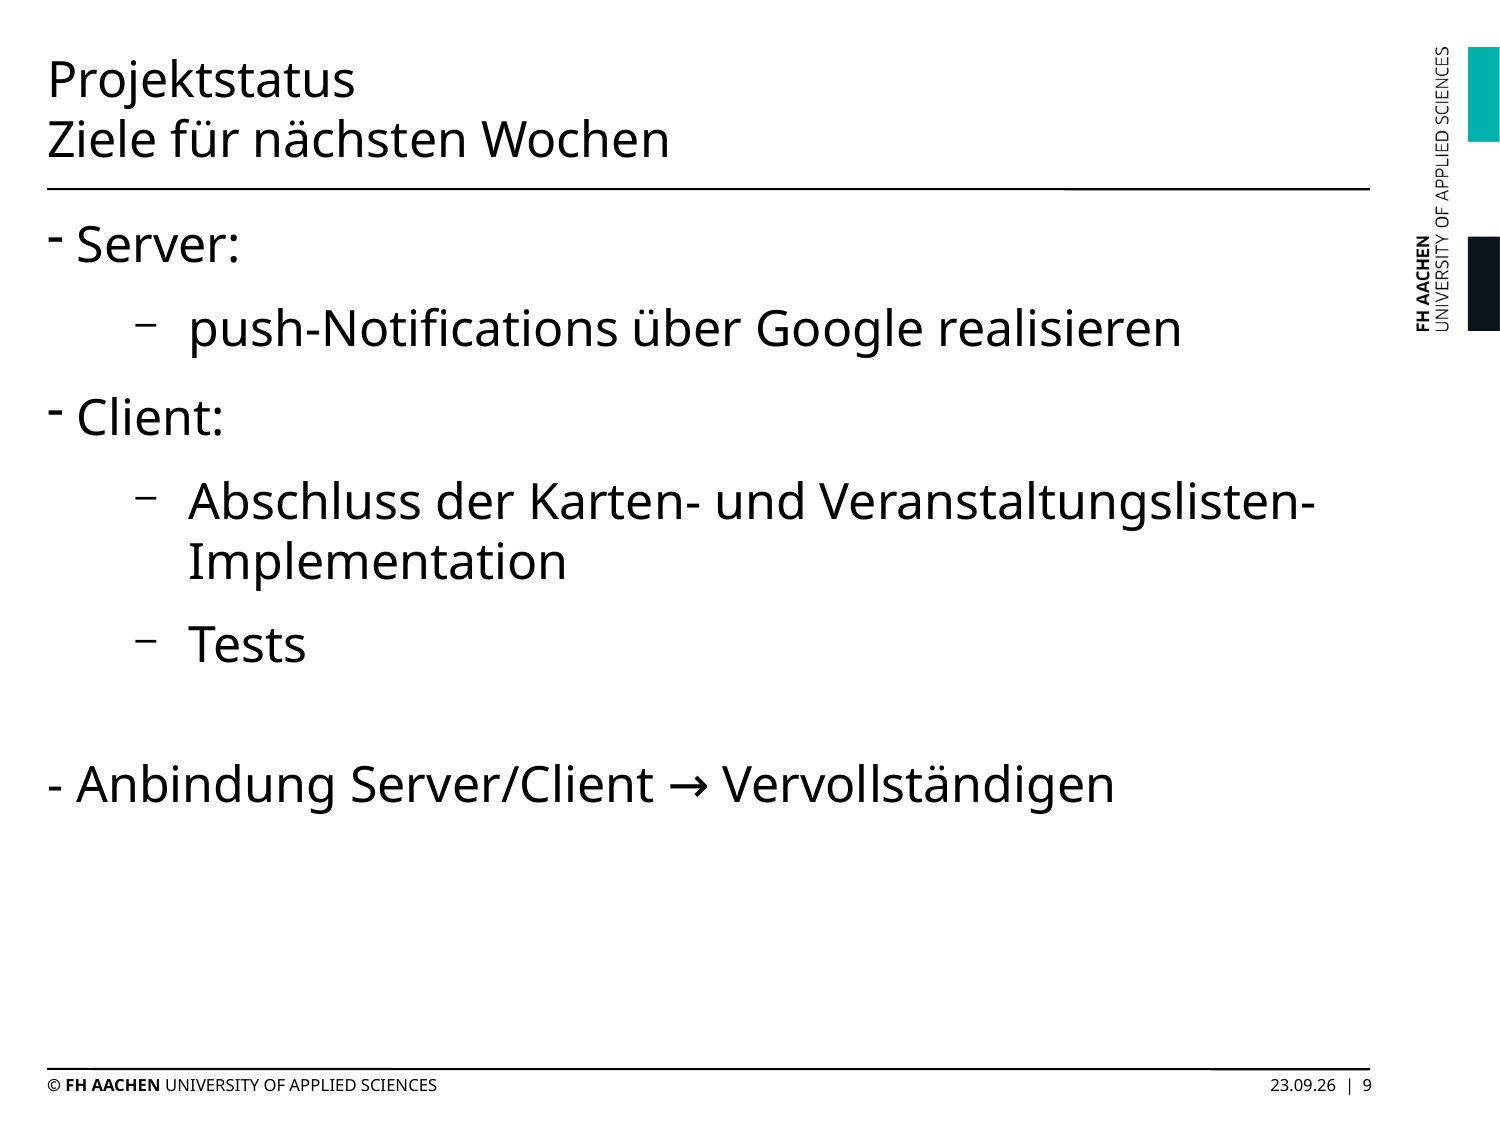

Projektstatus
Ziele für nächsten Wochen
# Server:
push-Notifications über Google realisieren
 Client:
Abschluss der Karten- und Veranstaltungslisten-Implementation
Tests
- Anbindung Server/Client → Vervollständigen